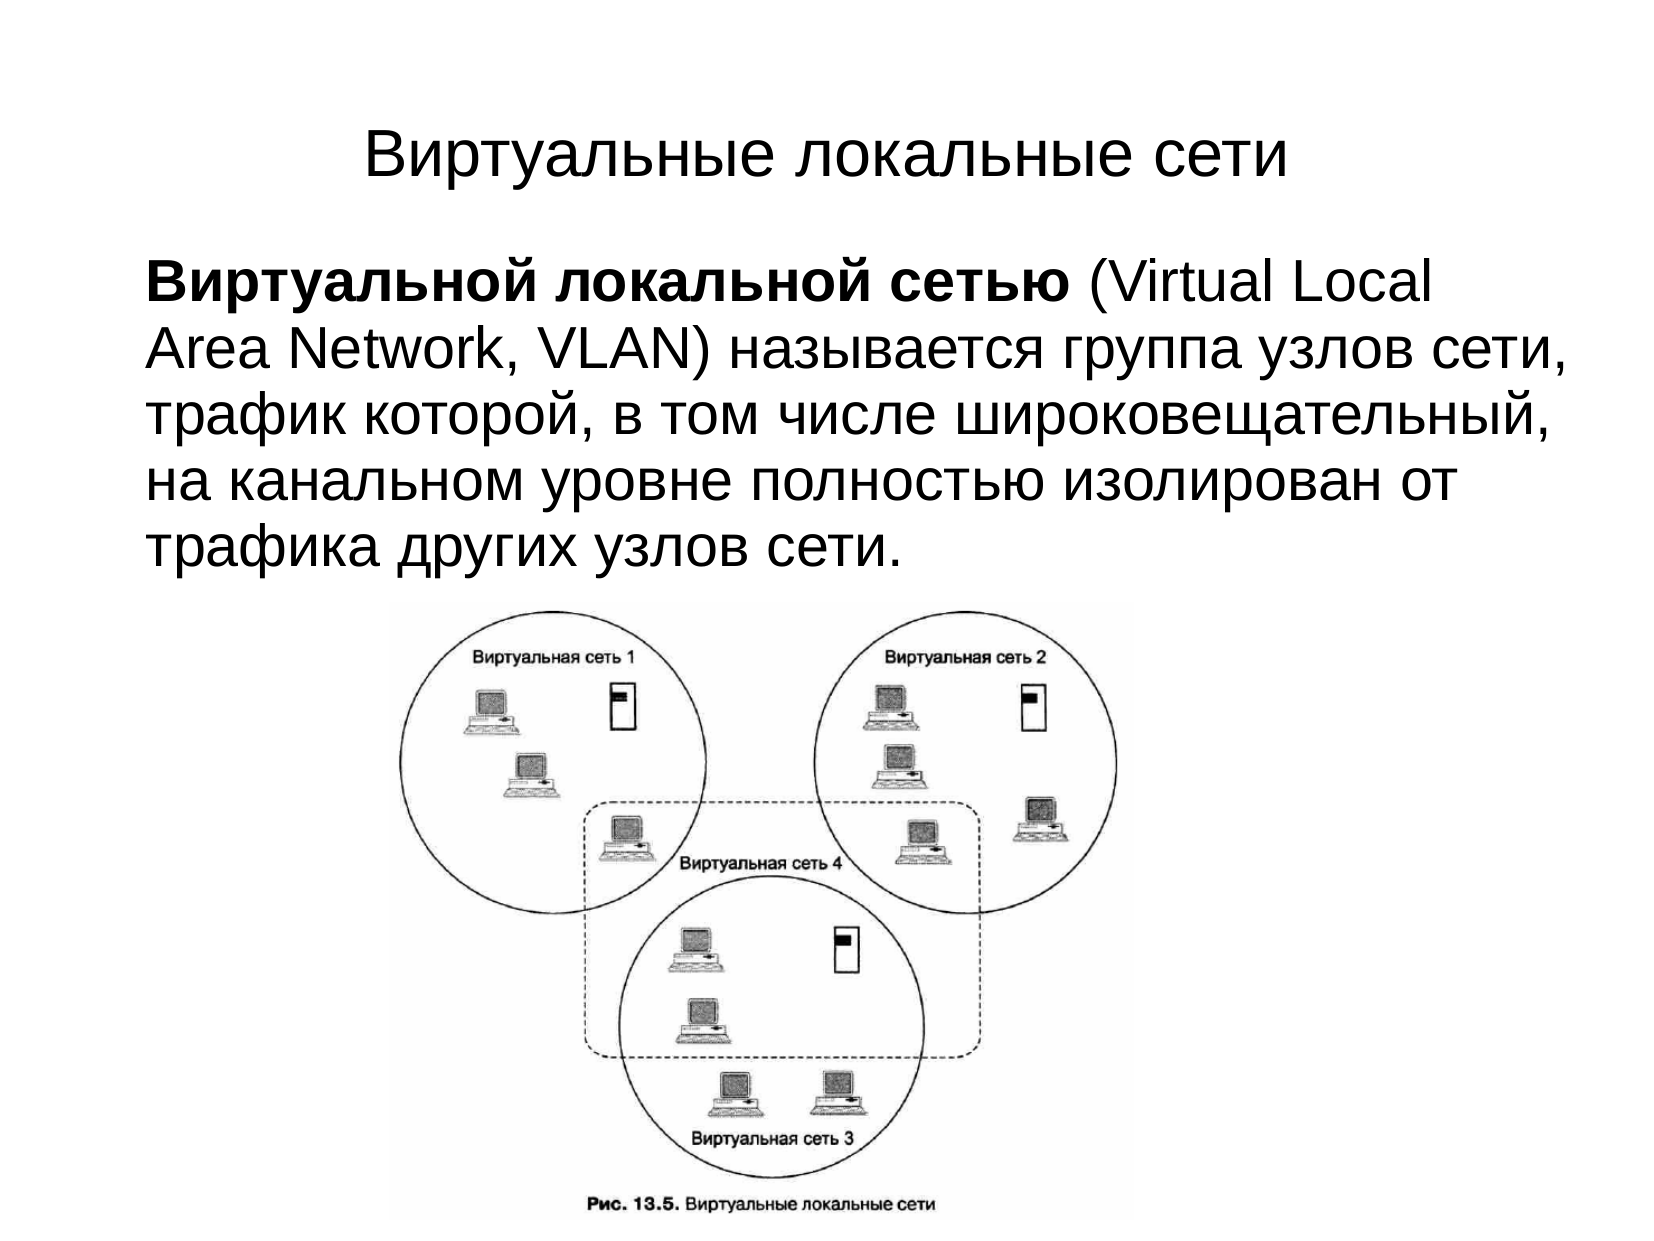

# Виртуальные локальные сети
Виртуальной локальной сетью (Virtual Local Area Network, VLAN) называется группа узлов сети, трафик которой, в том числе широковещательный, на канальном уровне полностью изолирован от трафика других узлов сети.